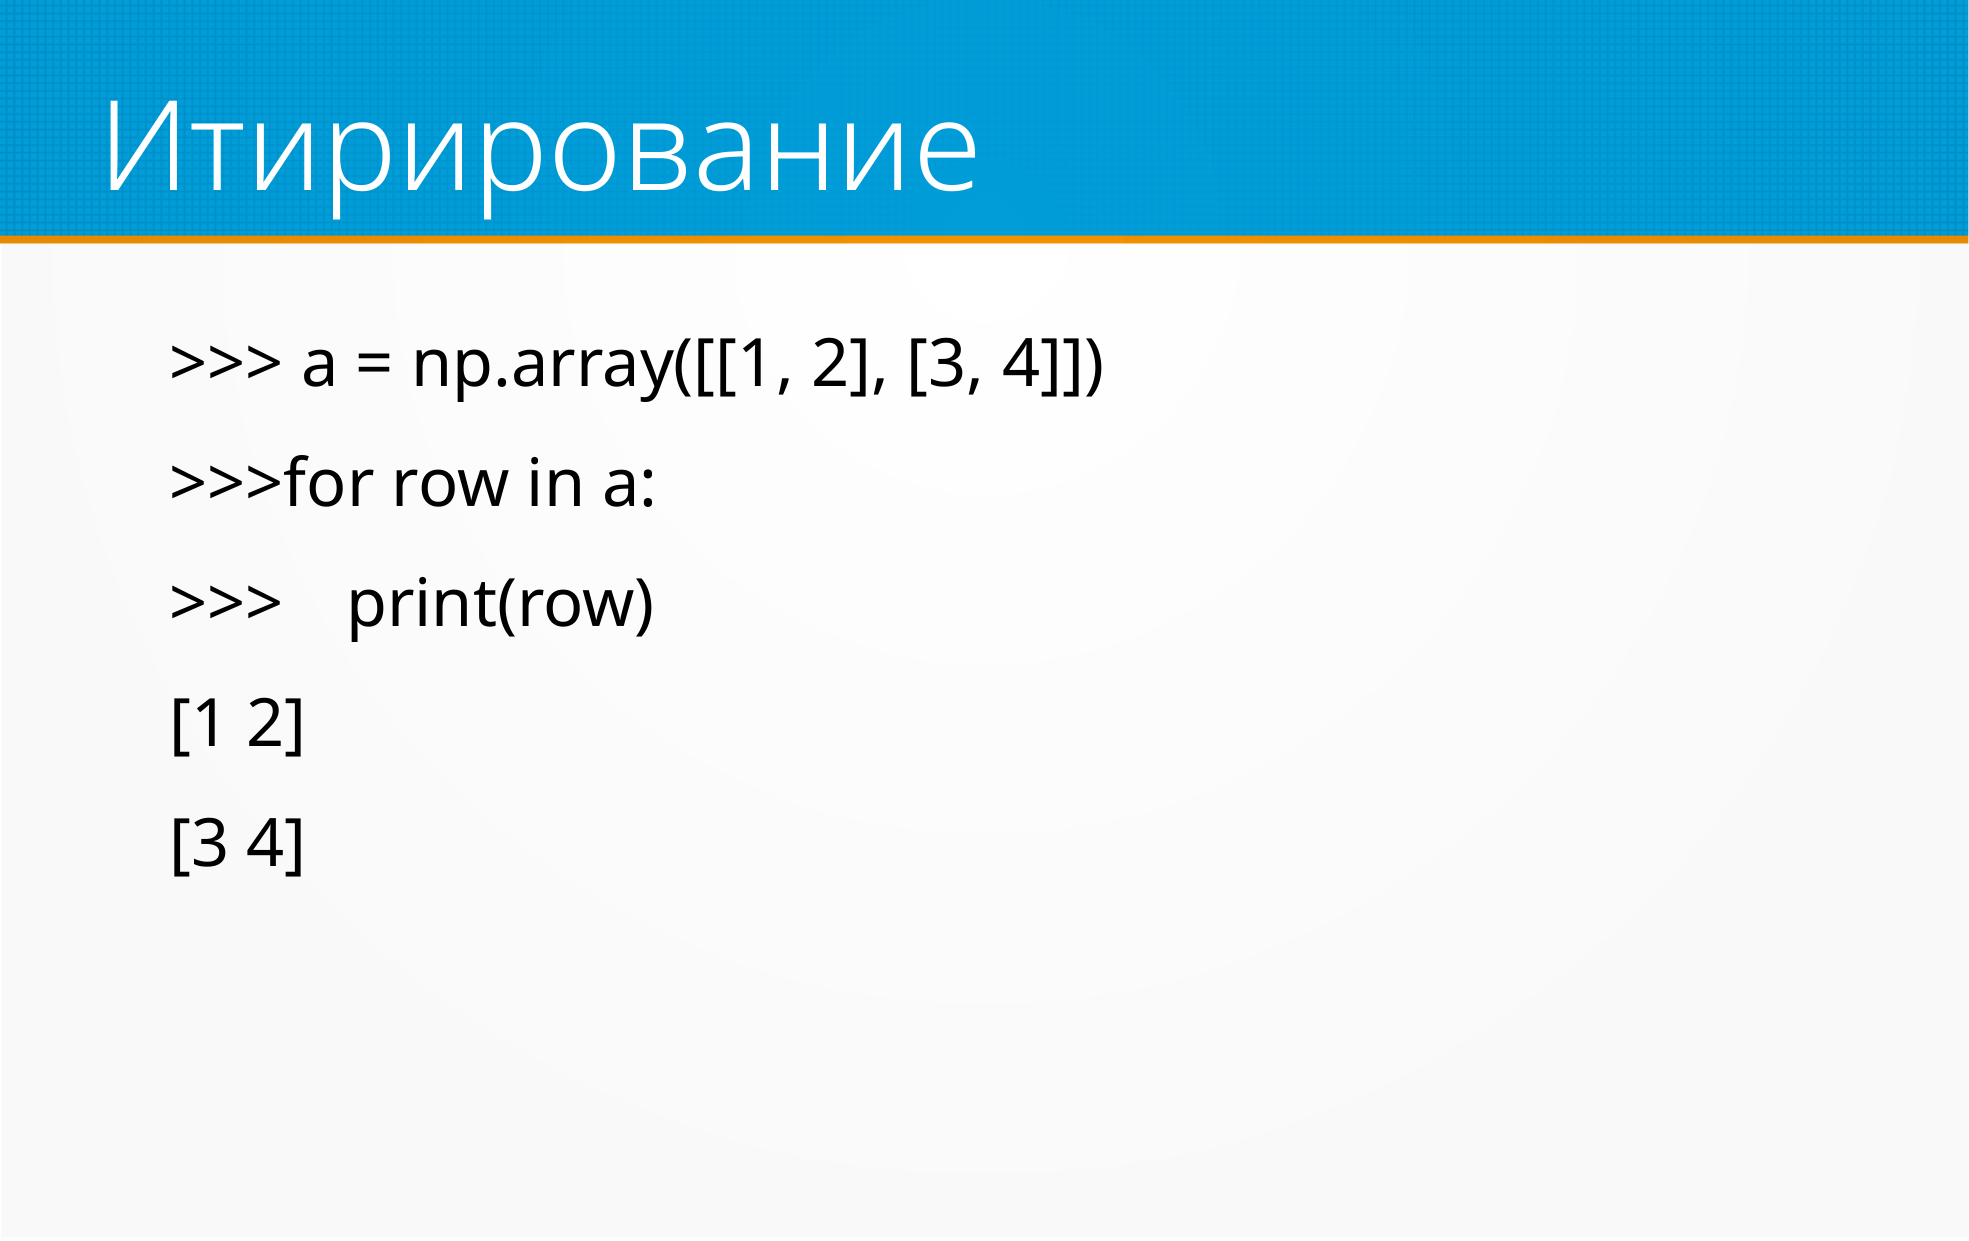

# Итирирование
>>> a = np.array([[1, 2], [3, 4]])
>>>for row in a:
>>>		print(row)
[1 2]
[3 4]